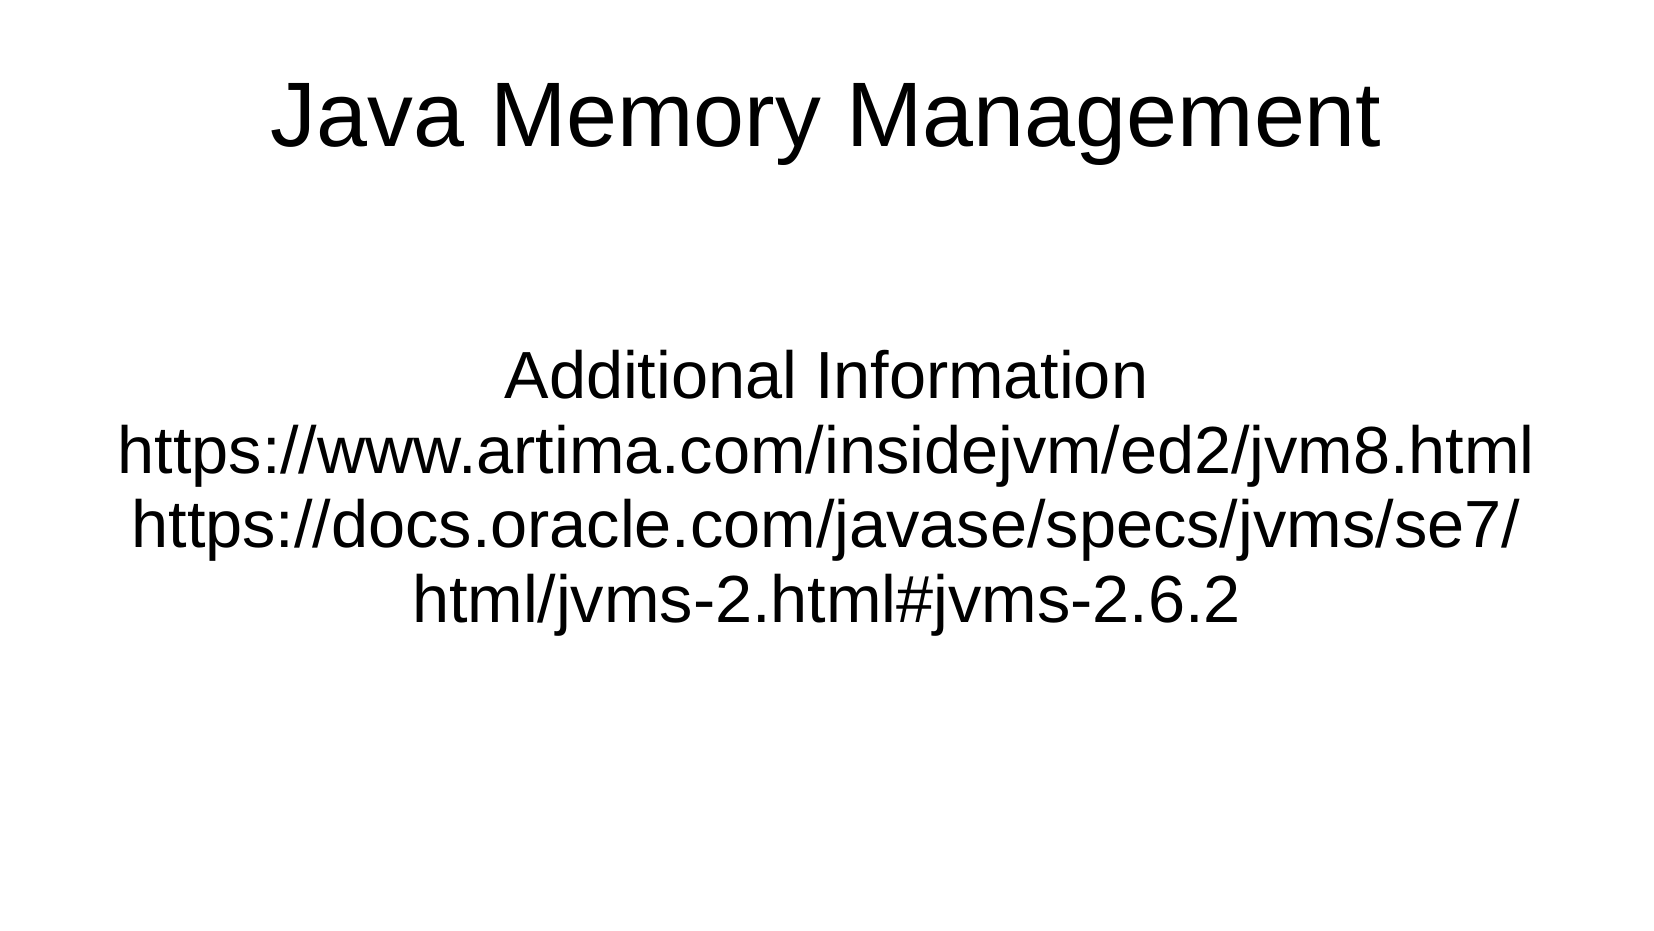

# Java Memory Management
Additional Information
https://www.artima.com/insidejvm/ed2/jvm8.html
https://docs.oracle.com/javase/specs/jvms/se7/html/jvms-2.html#jvms-2.6.2